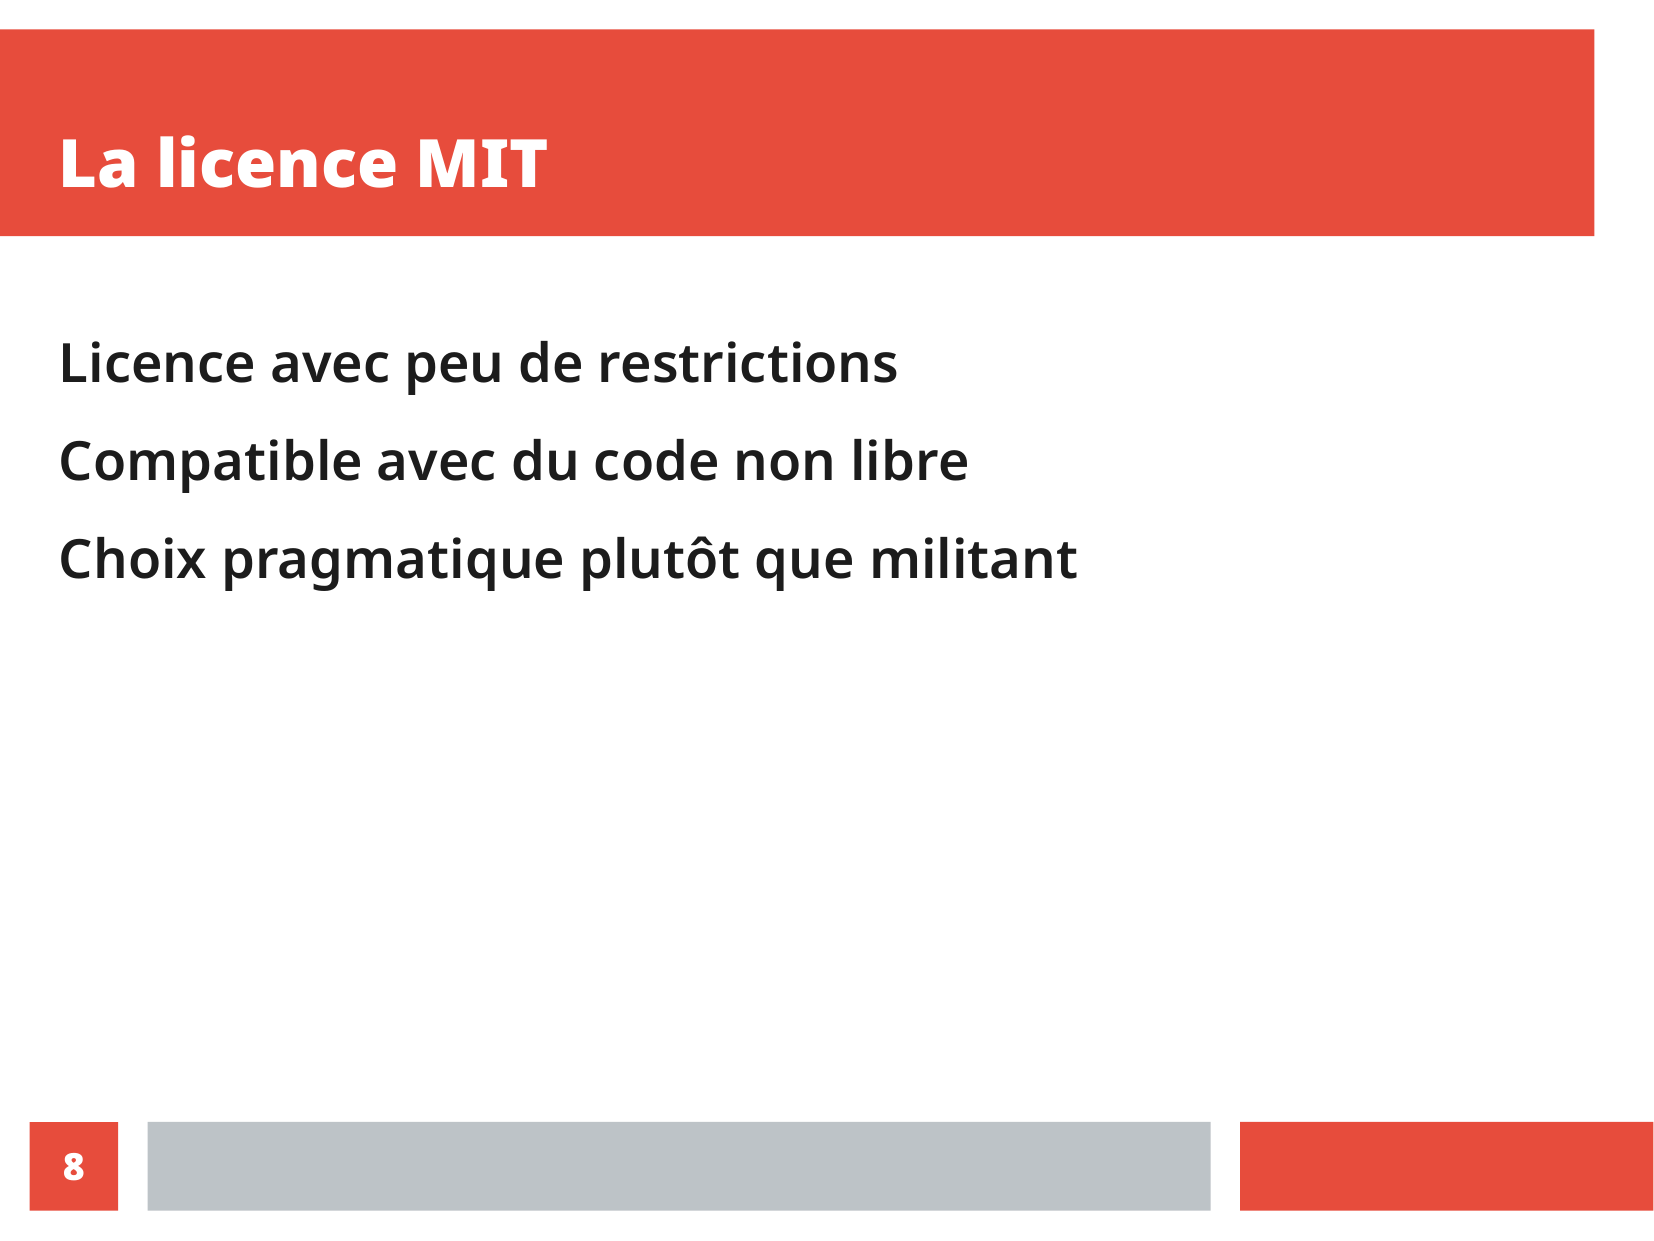

# La licence MIT
Licence avec peu de restrictions
Compatible avec du code non libre
Choix pragmatique plutôt que militant
8